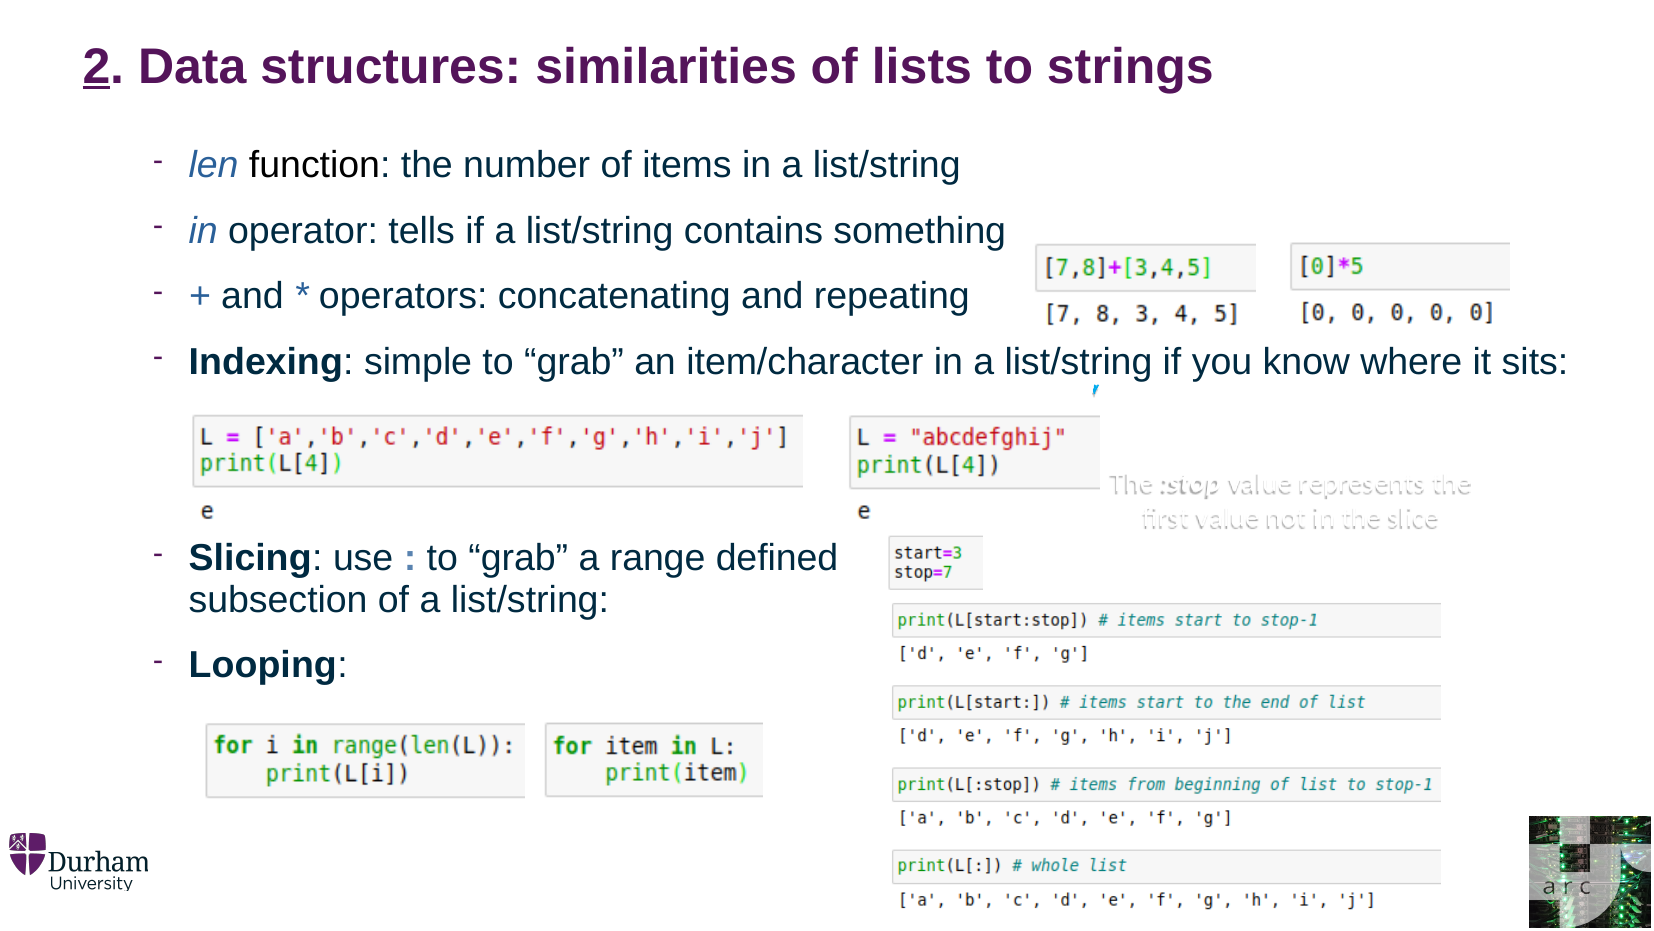

# 2. Data structures: similarities of lists to strings
len function: the number of items in a list/string
in operator: tells if a list/string contains something
+ and * operators: concatenating and repeating
Indexing: simple to “grab” an item/character in a list/string if you know where it sits:
Slicing: use : to “grab” a range defined
subsection of a list/string:
Looping:
The :stop value represents the first value not in the slice